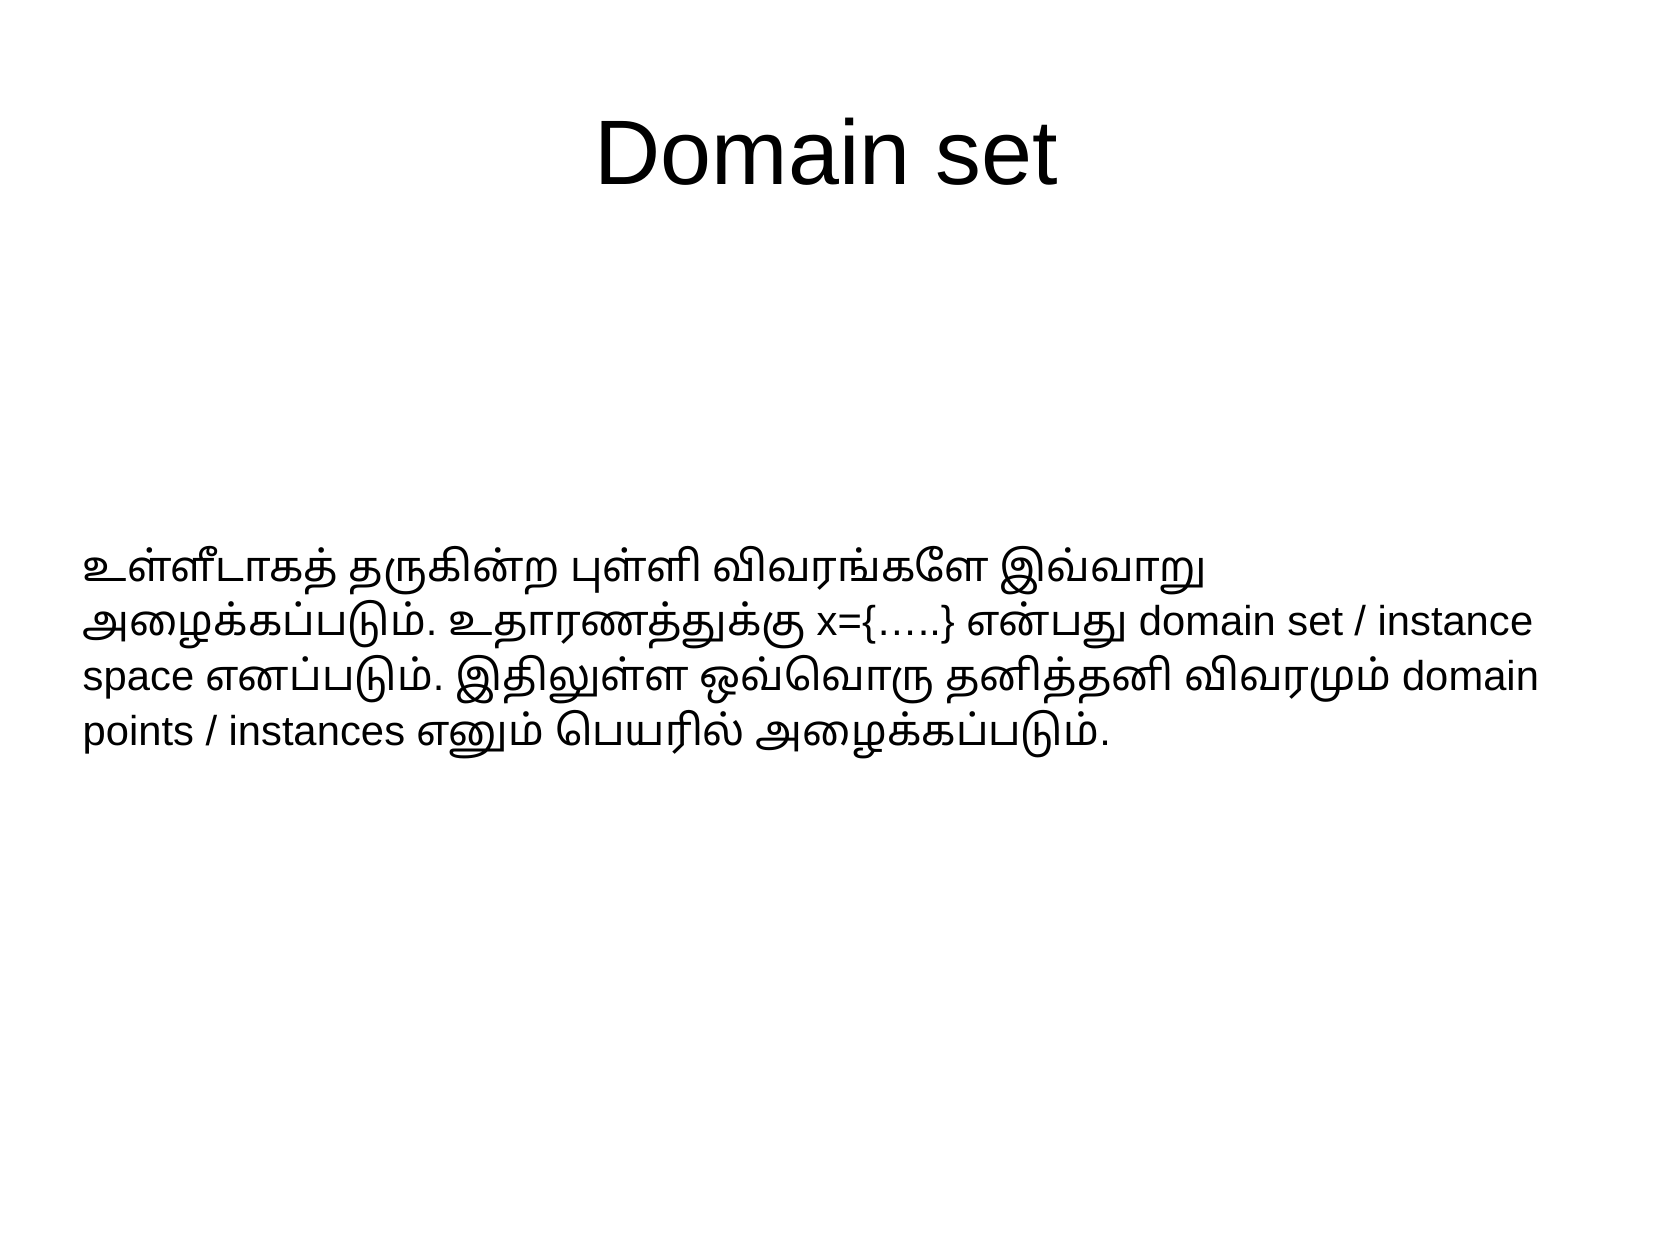

# Domain set
உள்ளீடாகத் தருகின்ற புள்ளி விவரங்களே இவ்வாறு அழைக்கப்படும். உதாரணத்துக்கு x={…..} என்பது domain set / instance space எனப்படும். இதிலுள்ள ஒவ்வொரு தனித்தனி விவரமும் domain points / instances எனும் பெயரில் அழைக்கப்படும்.